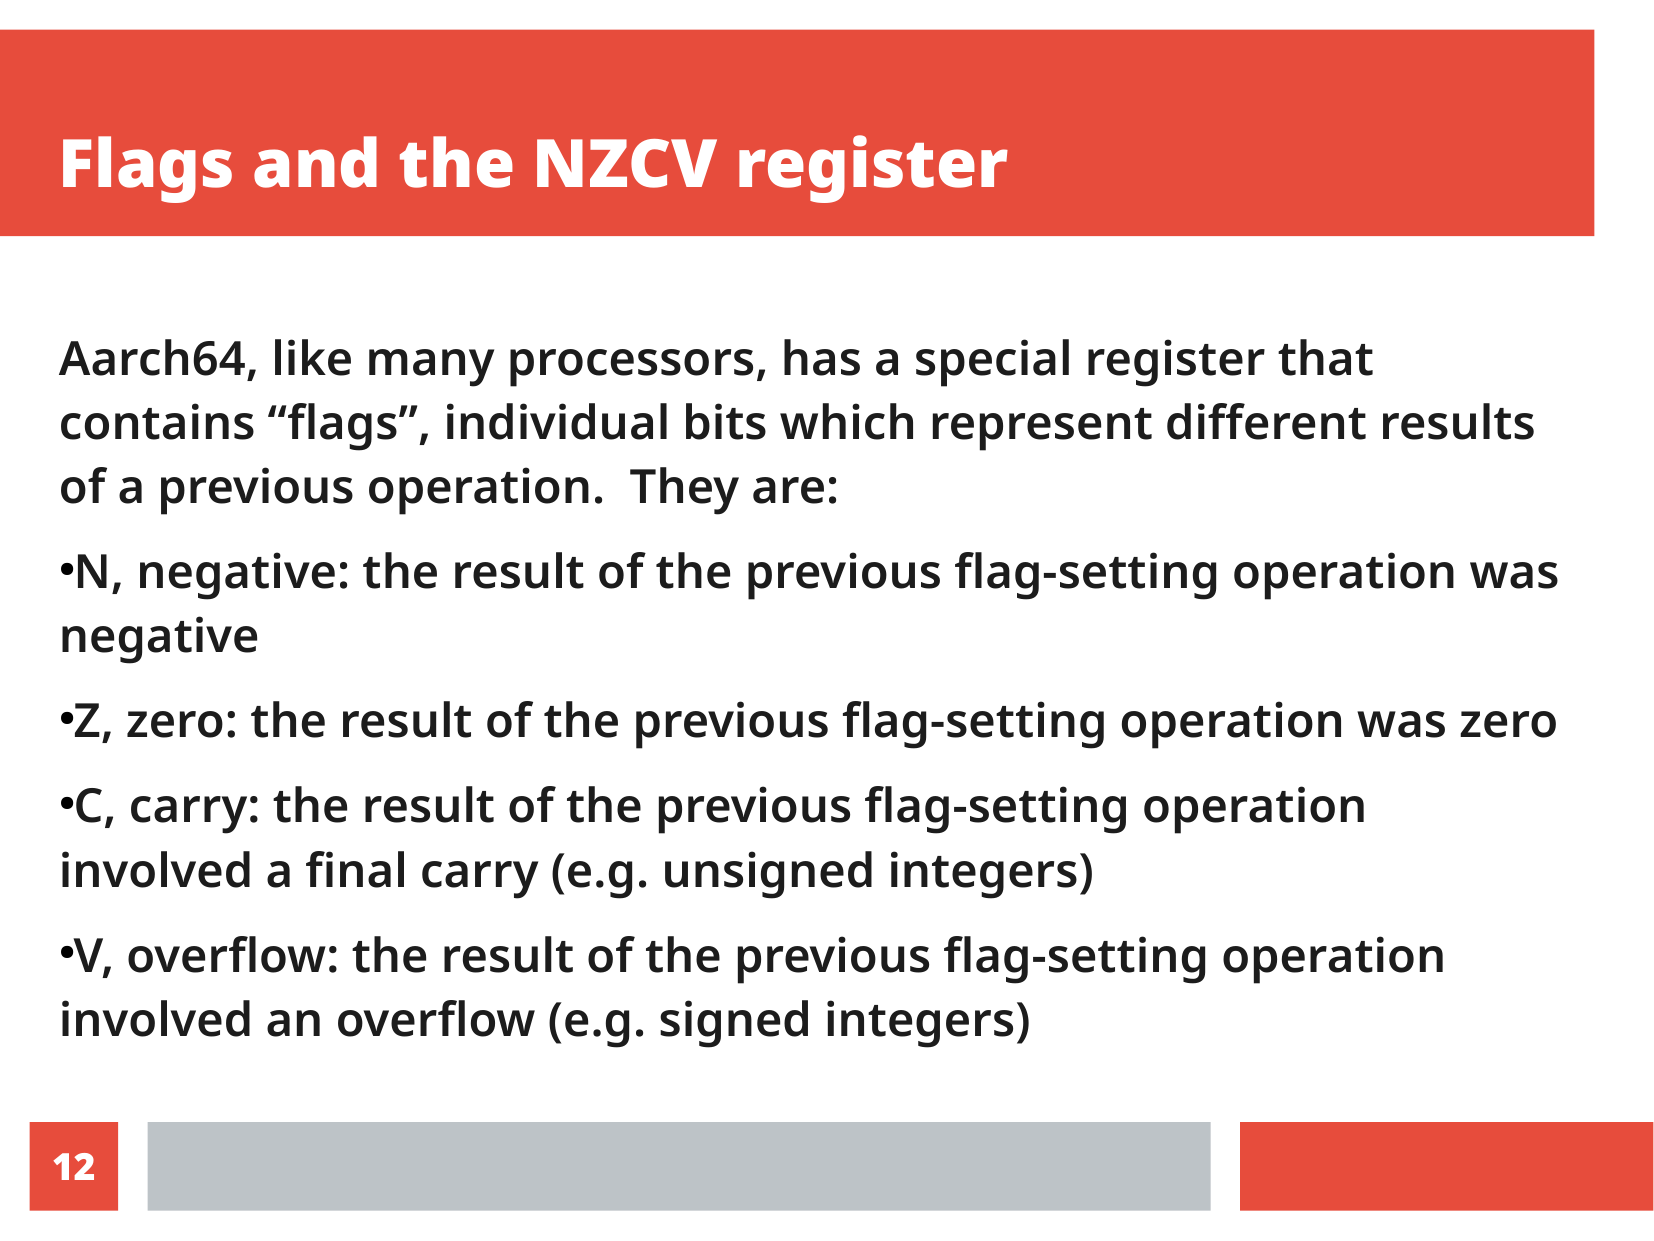

# Flags and the NZCV register
Aarch64, like many processors, has a special register that contains “flags”, individual bits which represent different results of a previous operation. They are:
N, negative: the result of the previous flag-setting operation was negative
Z, zero: the result of the previous flag-setting operation was zero
C, carry: the result of the previous flag-setting operation involved a final carry (e.g. unsigned integers)
V, overflow: the result of the previous flag-setting operation involved an overflow (e.g. signed integers)
12